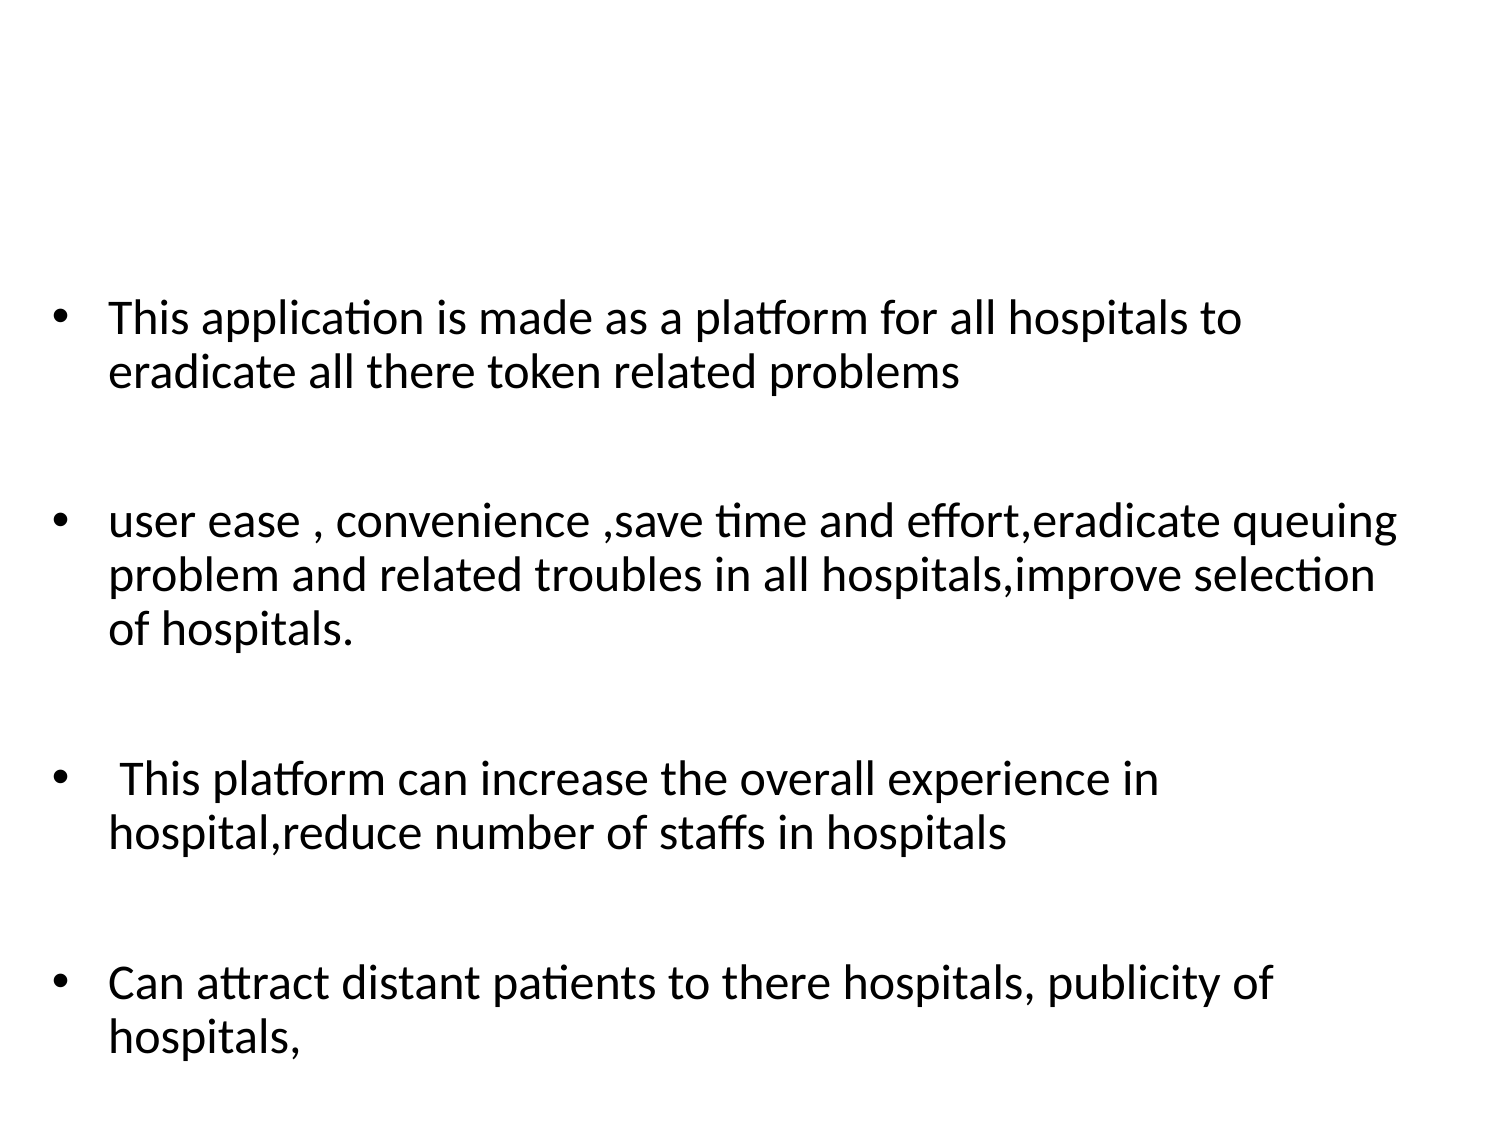

#
This application is made as a platform for all hospitals to eradicate all there token related problems
user ease , convenience ,save time and effort,eradicate queuing problem and related troubles in all hospitals,improve selection of hospitals.
 This platform can increase the overall experience in hospital,reduce number of staffs in hospitals
Can attract distant patients to there hospitals, publicity of hospitals,
This platform can increase the overal experience in hospital,reduce number of staffs in hospitals ,
Can attract distant patients to there hospitals, publicity of hospitals,
This application is made as a plateform for all hospitals to eradicate all there token related problems